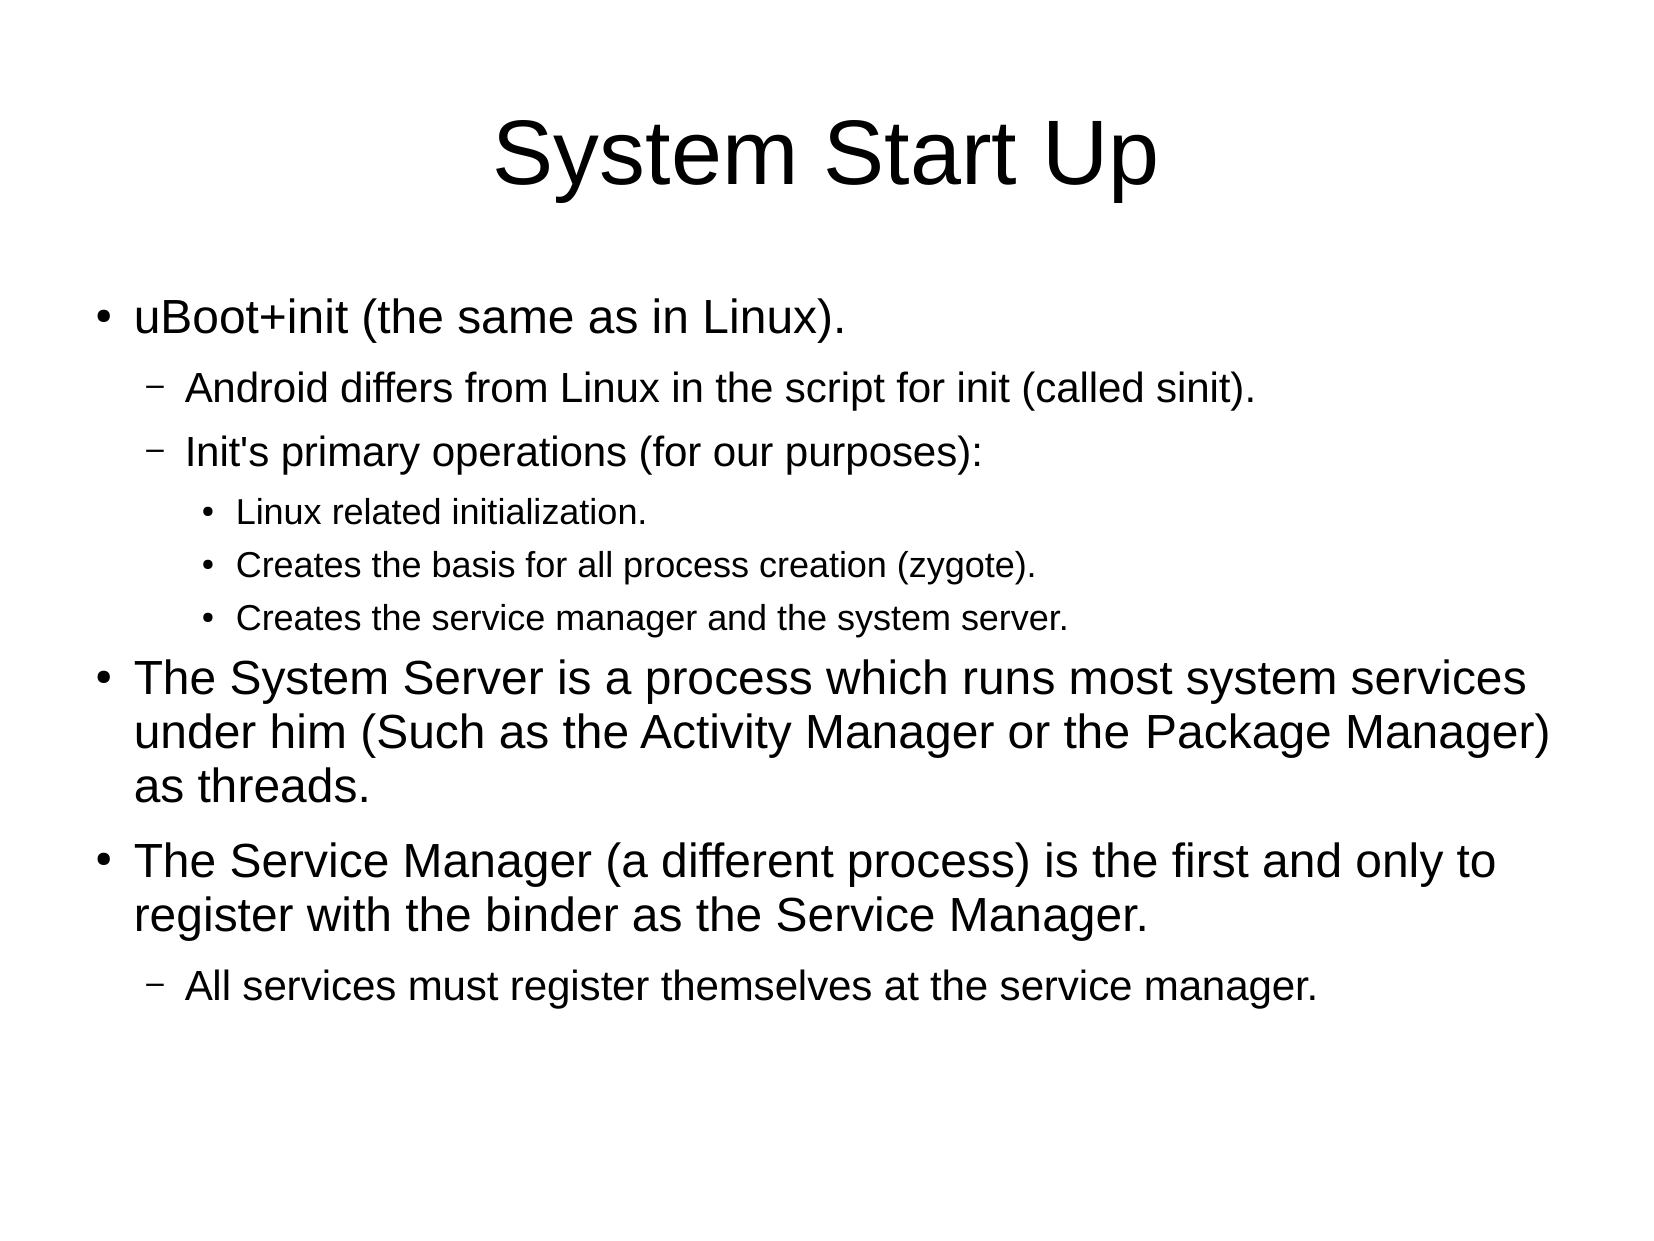

# System Start Up
uBoot+init (the same as in Linux).
Android differs from Linux in the script for init (called sinit).
Init's primary operations (for our purposes):
Linux related initialization.
Creates the basis for all process creation (zygote).
Creates the service manager and the system server.
The System Server is a process which runs most system services under him (Such as the Activity Manager or the Package Manager) as threads.
The Service Manager (a different process) is the first and only to register with the binder as the Service Manager.
All services must register themselves at the service manager.